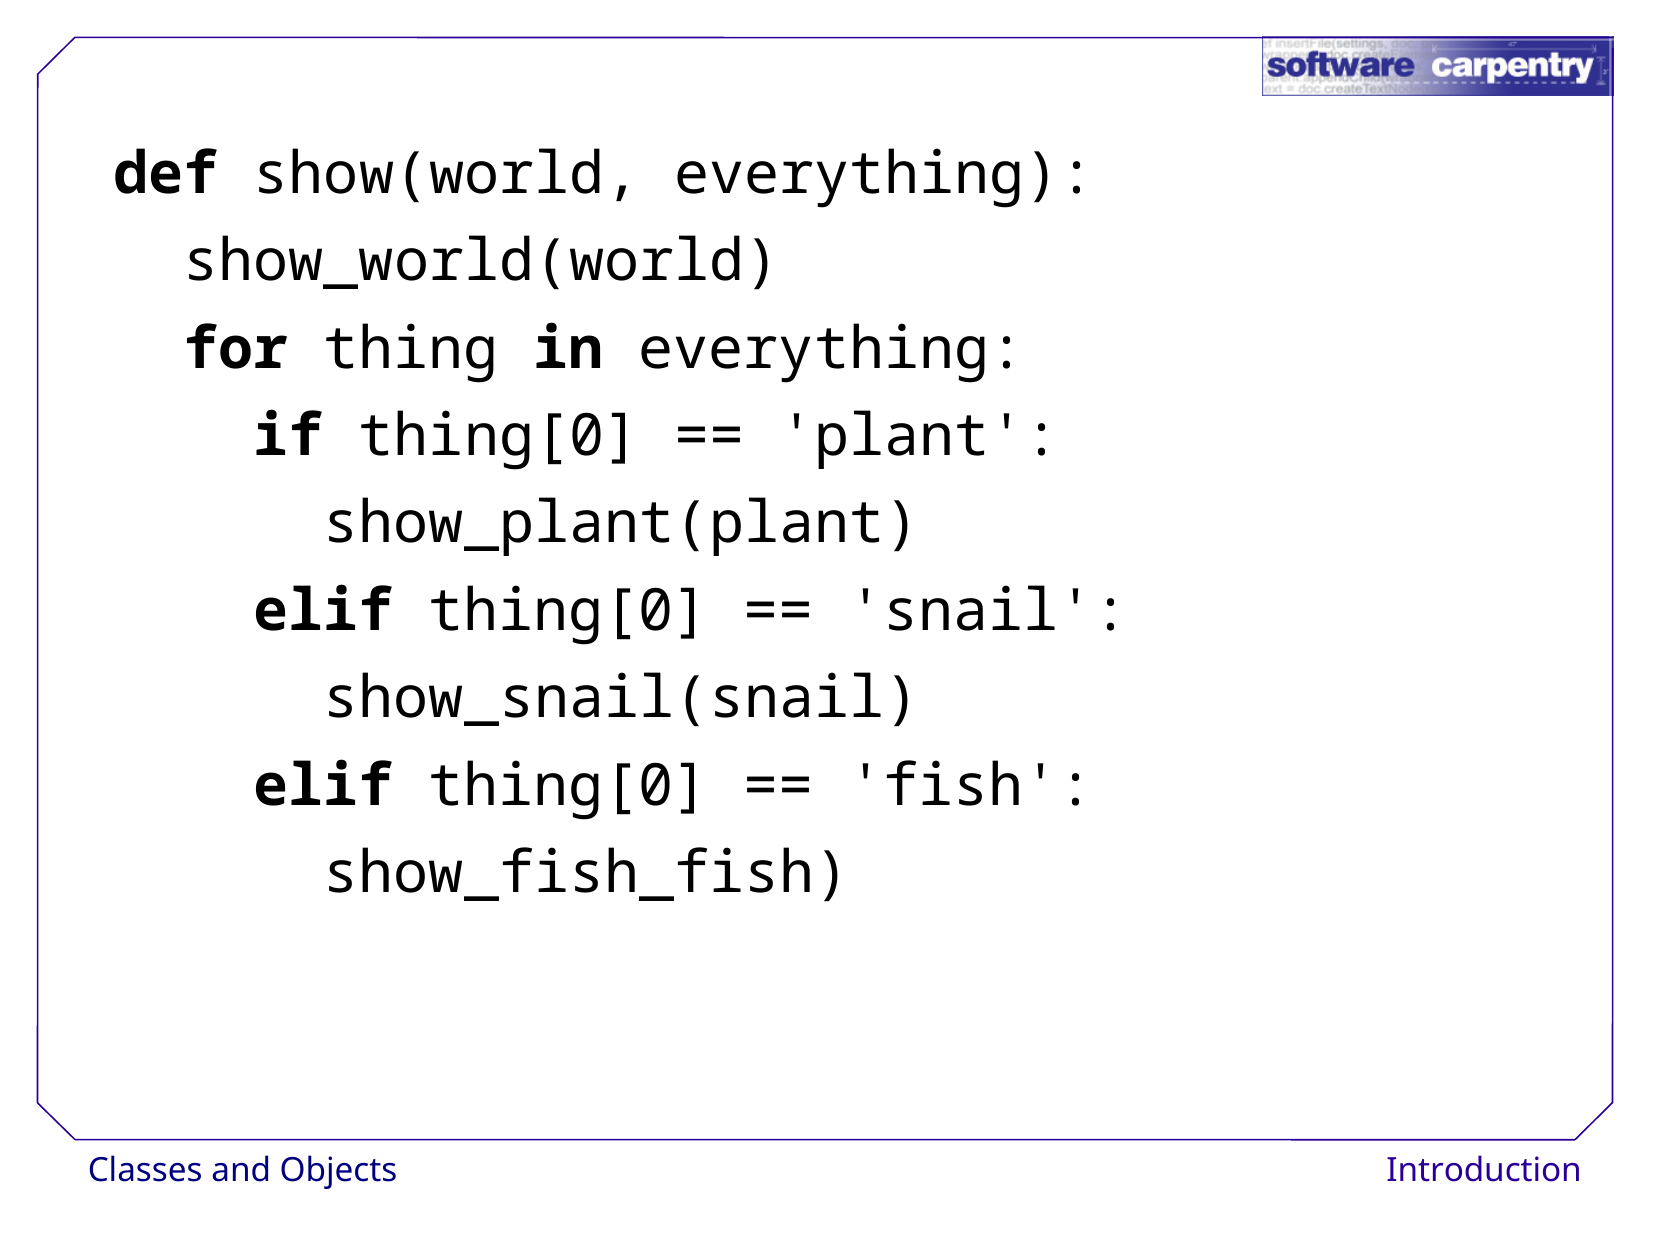

def show(world, everything):
 show_world(world)
 for thing in everything:
 if thing[0] == 'plant':
 show_plant(plant)
 elif thing[0] == 'snail':
 show_snail(snail)
 elif thing[0] == 'fish':
 show_fish_fish)